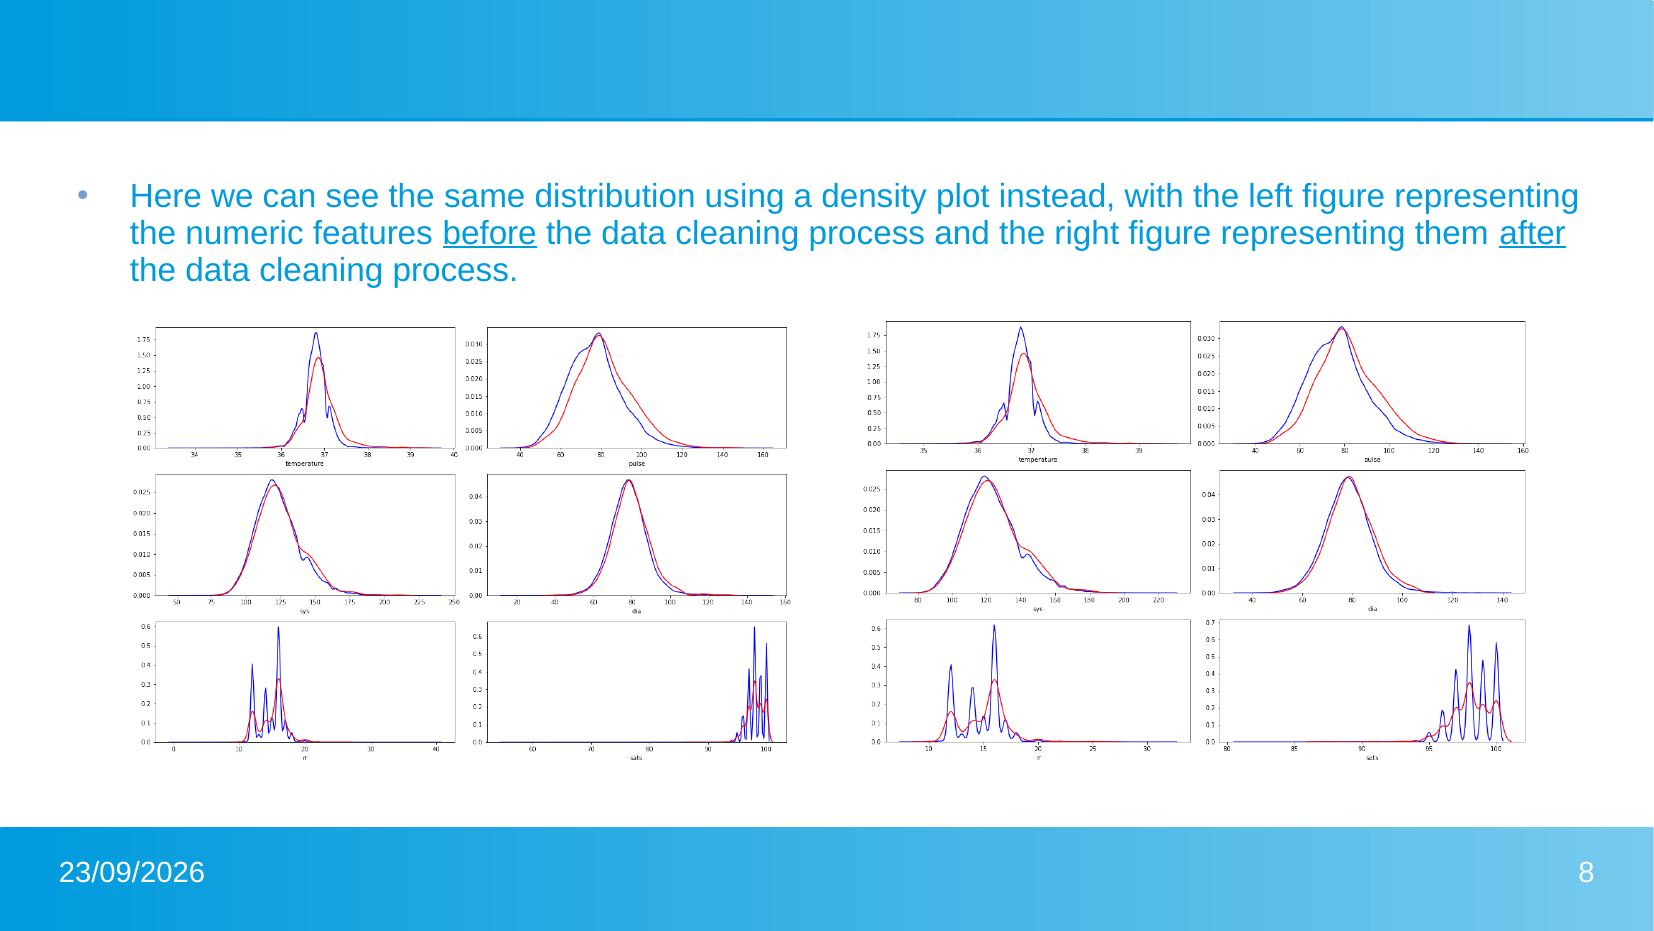

# Here we can see the same distribution using a density plot instead, with the left figure representing the numeric features before the data cleaning process and the right figure representing them after the data cleaning process.
8